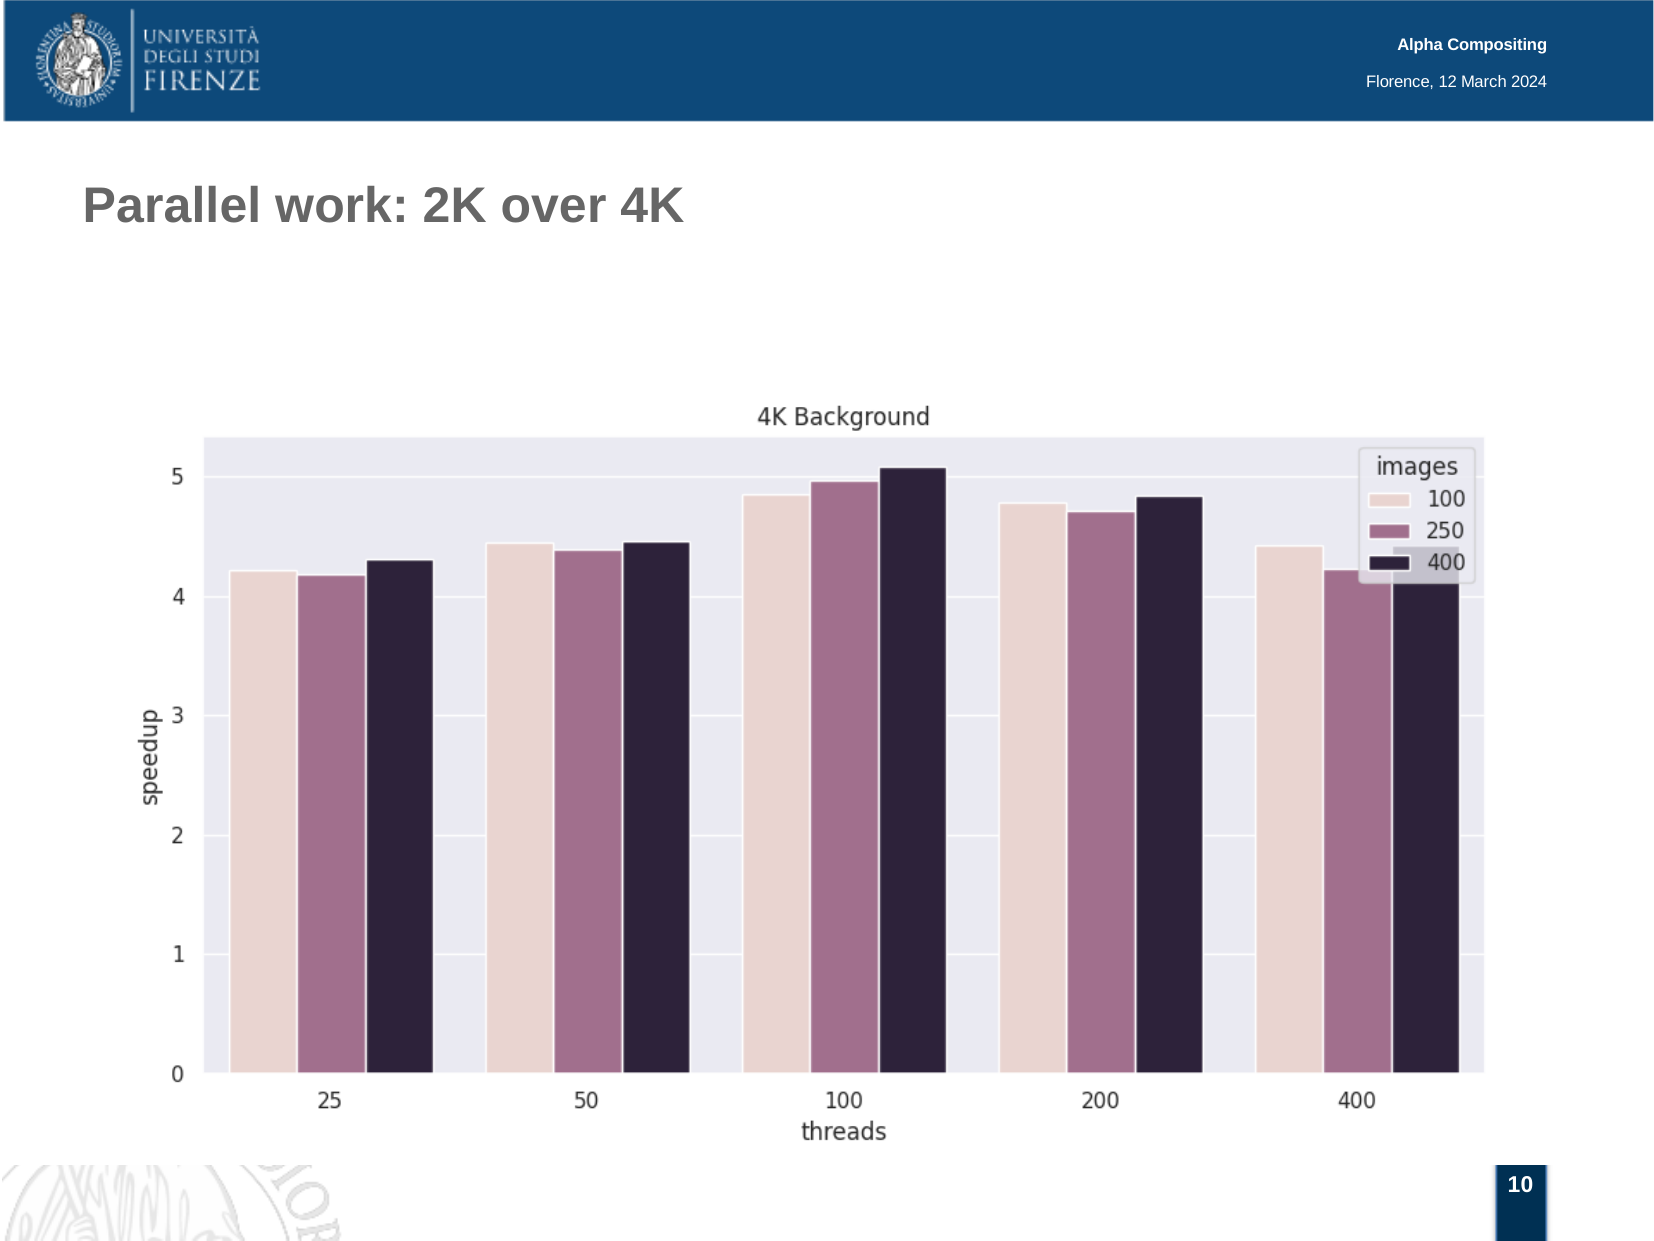

Alpha Compositing
Florence, 12 March 2024
Parallel work: 2K over 4K